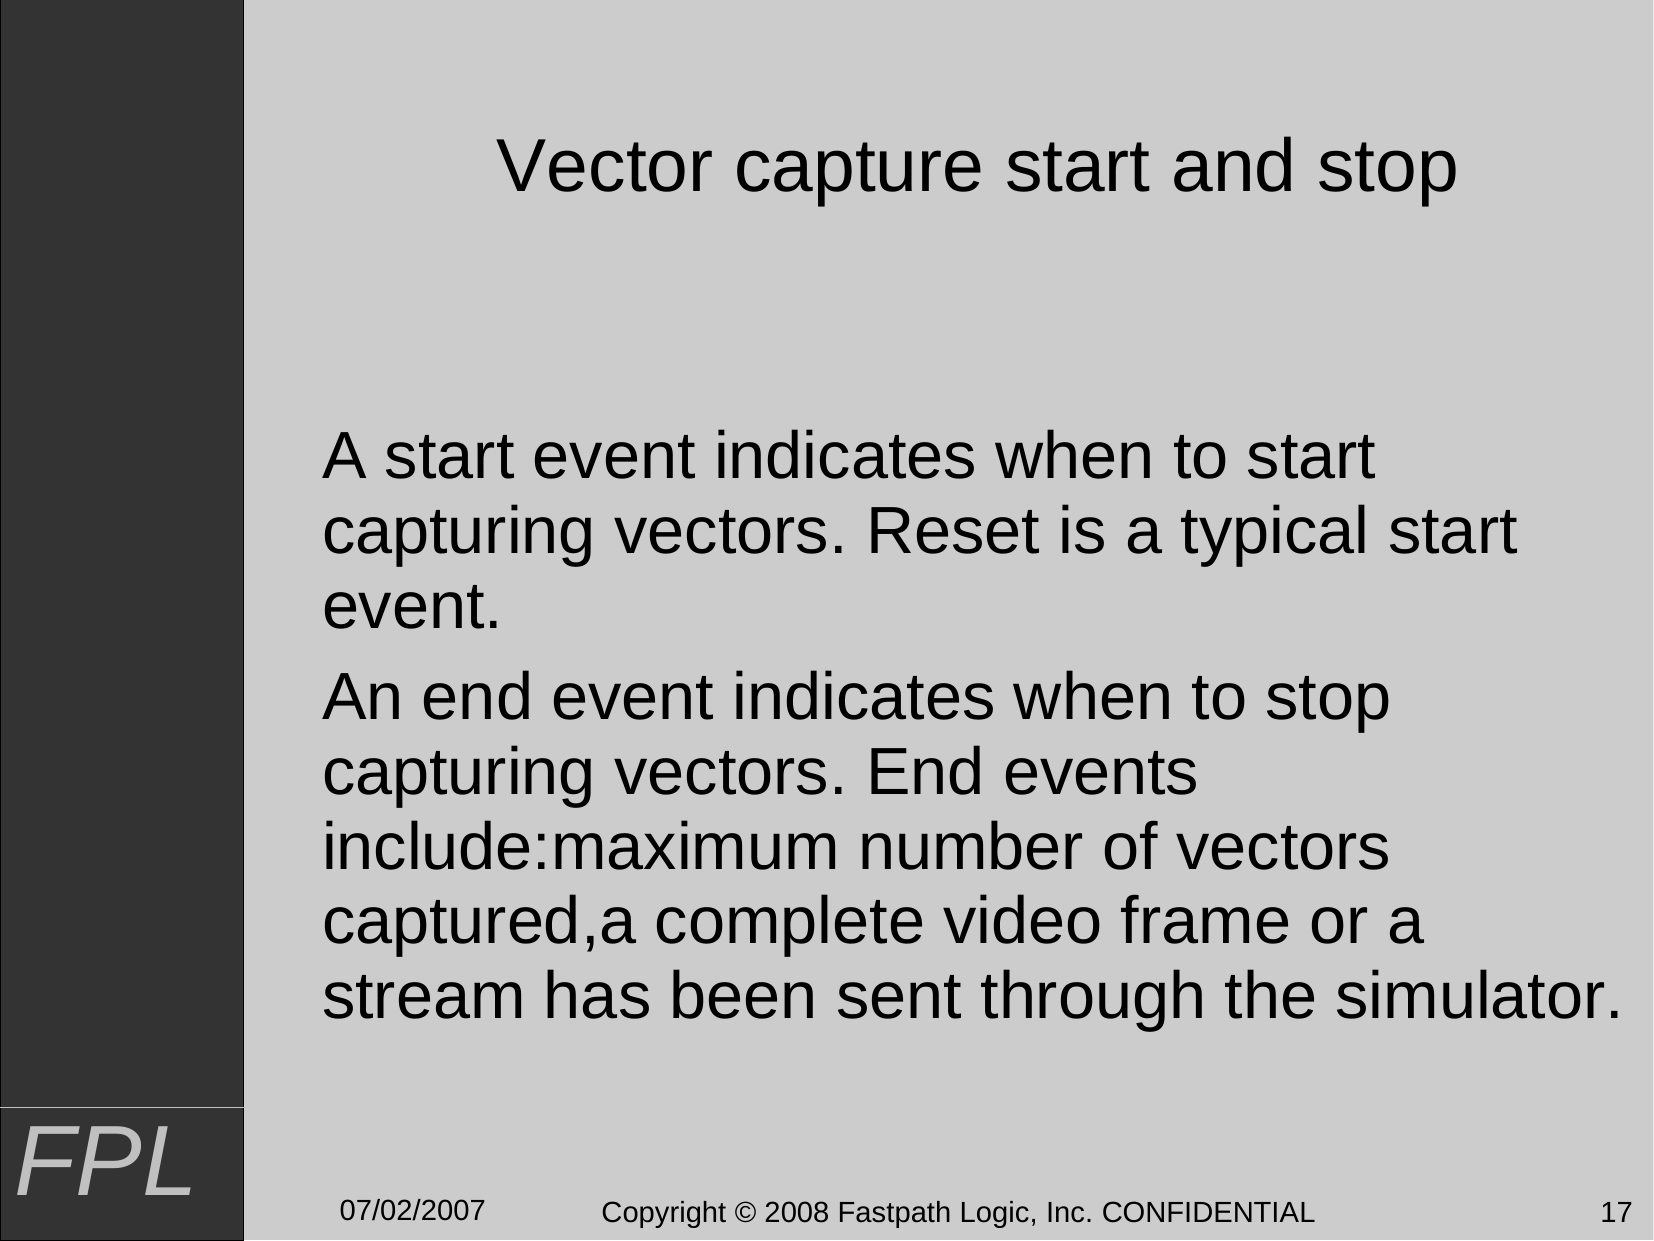

# Vector capture start and stop
A start event indicates when to start capturing vectors. Reset is a typical start event.
An end event indicates when to stop capturing vectors. End events include:maximum number of vectors captured,a complete video frame or a stream has been sent through the simulator.
07/02/2007
17
© 2007 FASTPATH LOGIC INC.